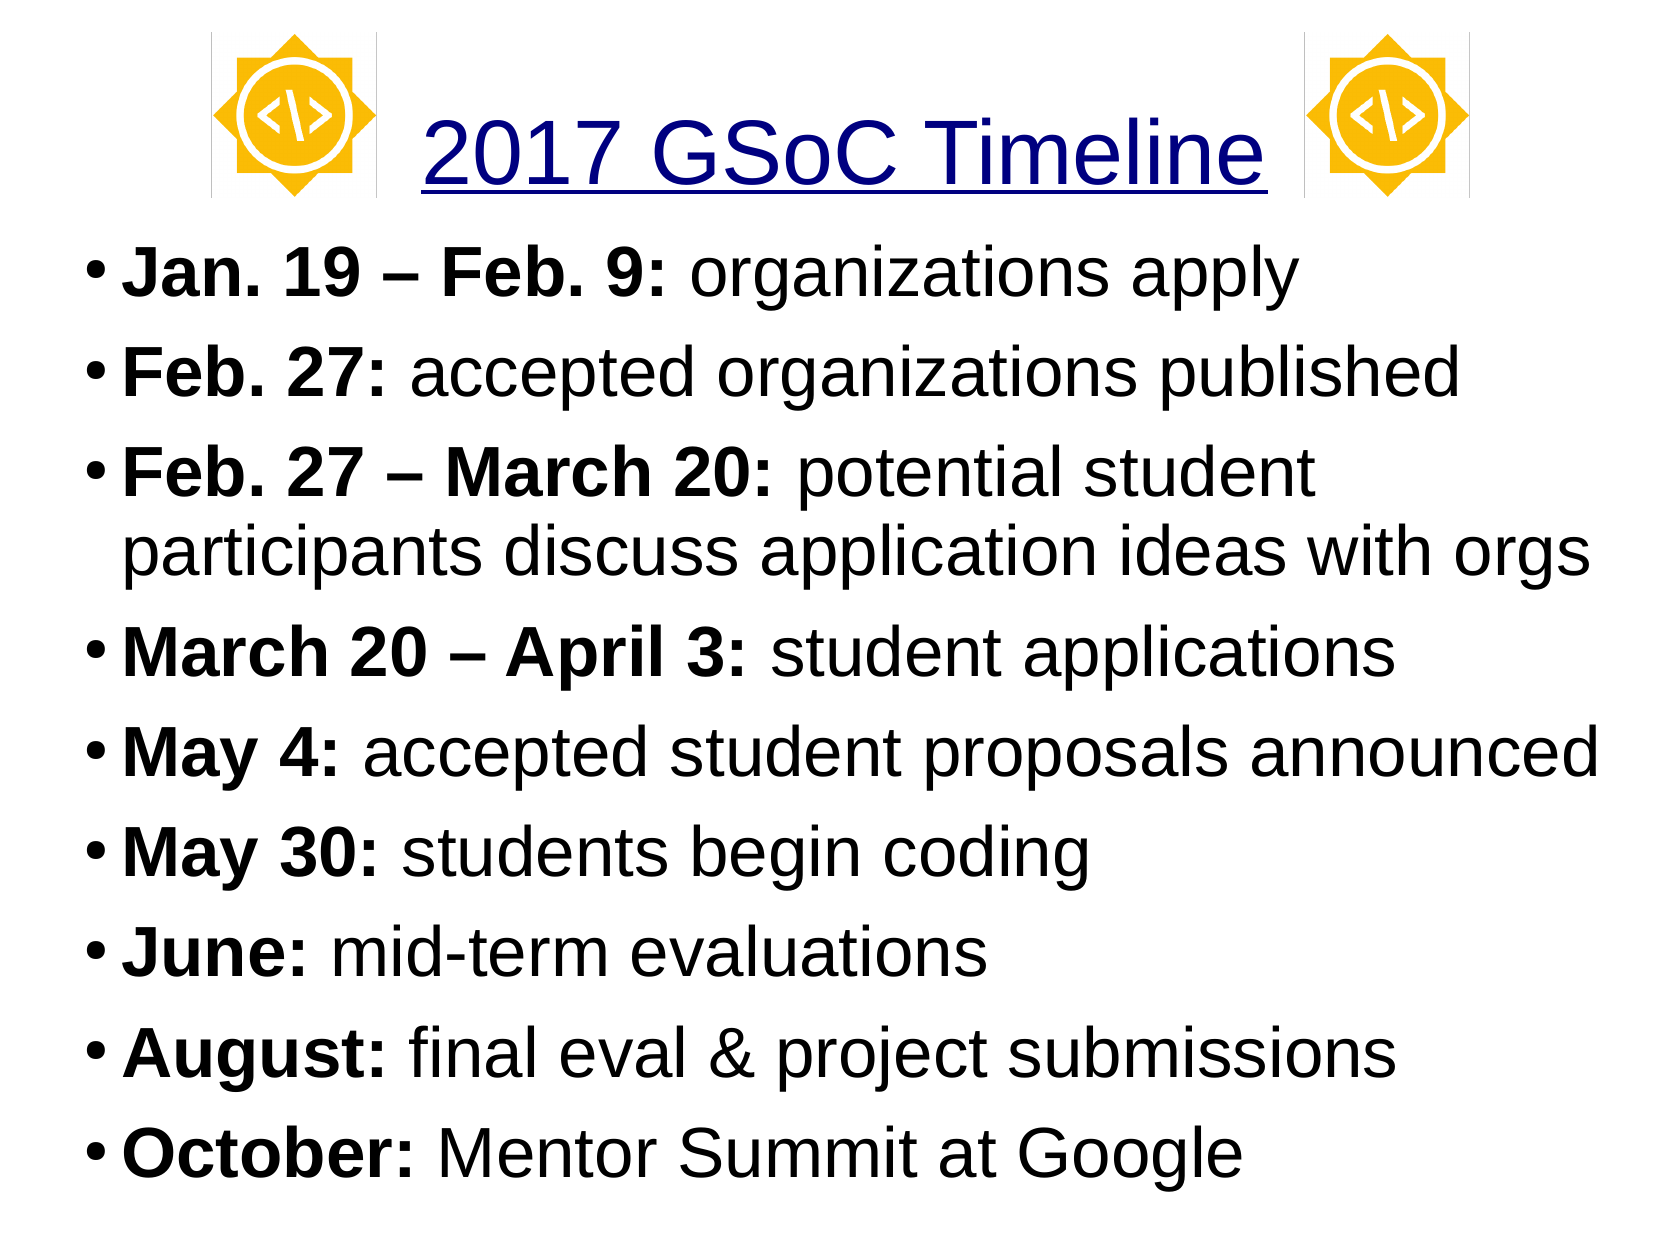

# 2017 GSoC Timeline
Jan. 19 – Feb. 9: organizations apply
Feb. 27: accepted organizations published
Feb. 27 – March 20: potential student participants discuss application ideas with orgs
March 20 – April 3: student applications
May 4: accepted student proposals announced
May 30: students begin coding
June: mid-term evaluations
August: final eval & project submissions
October: Mentor Summit at Google